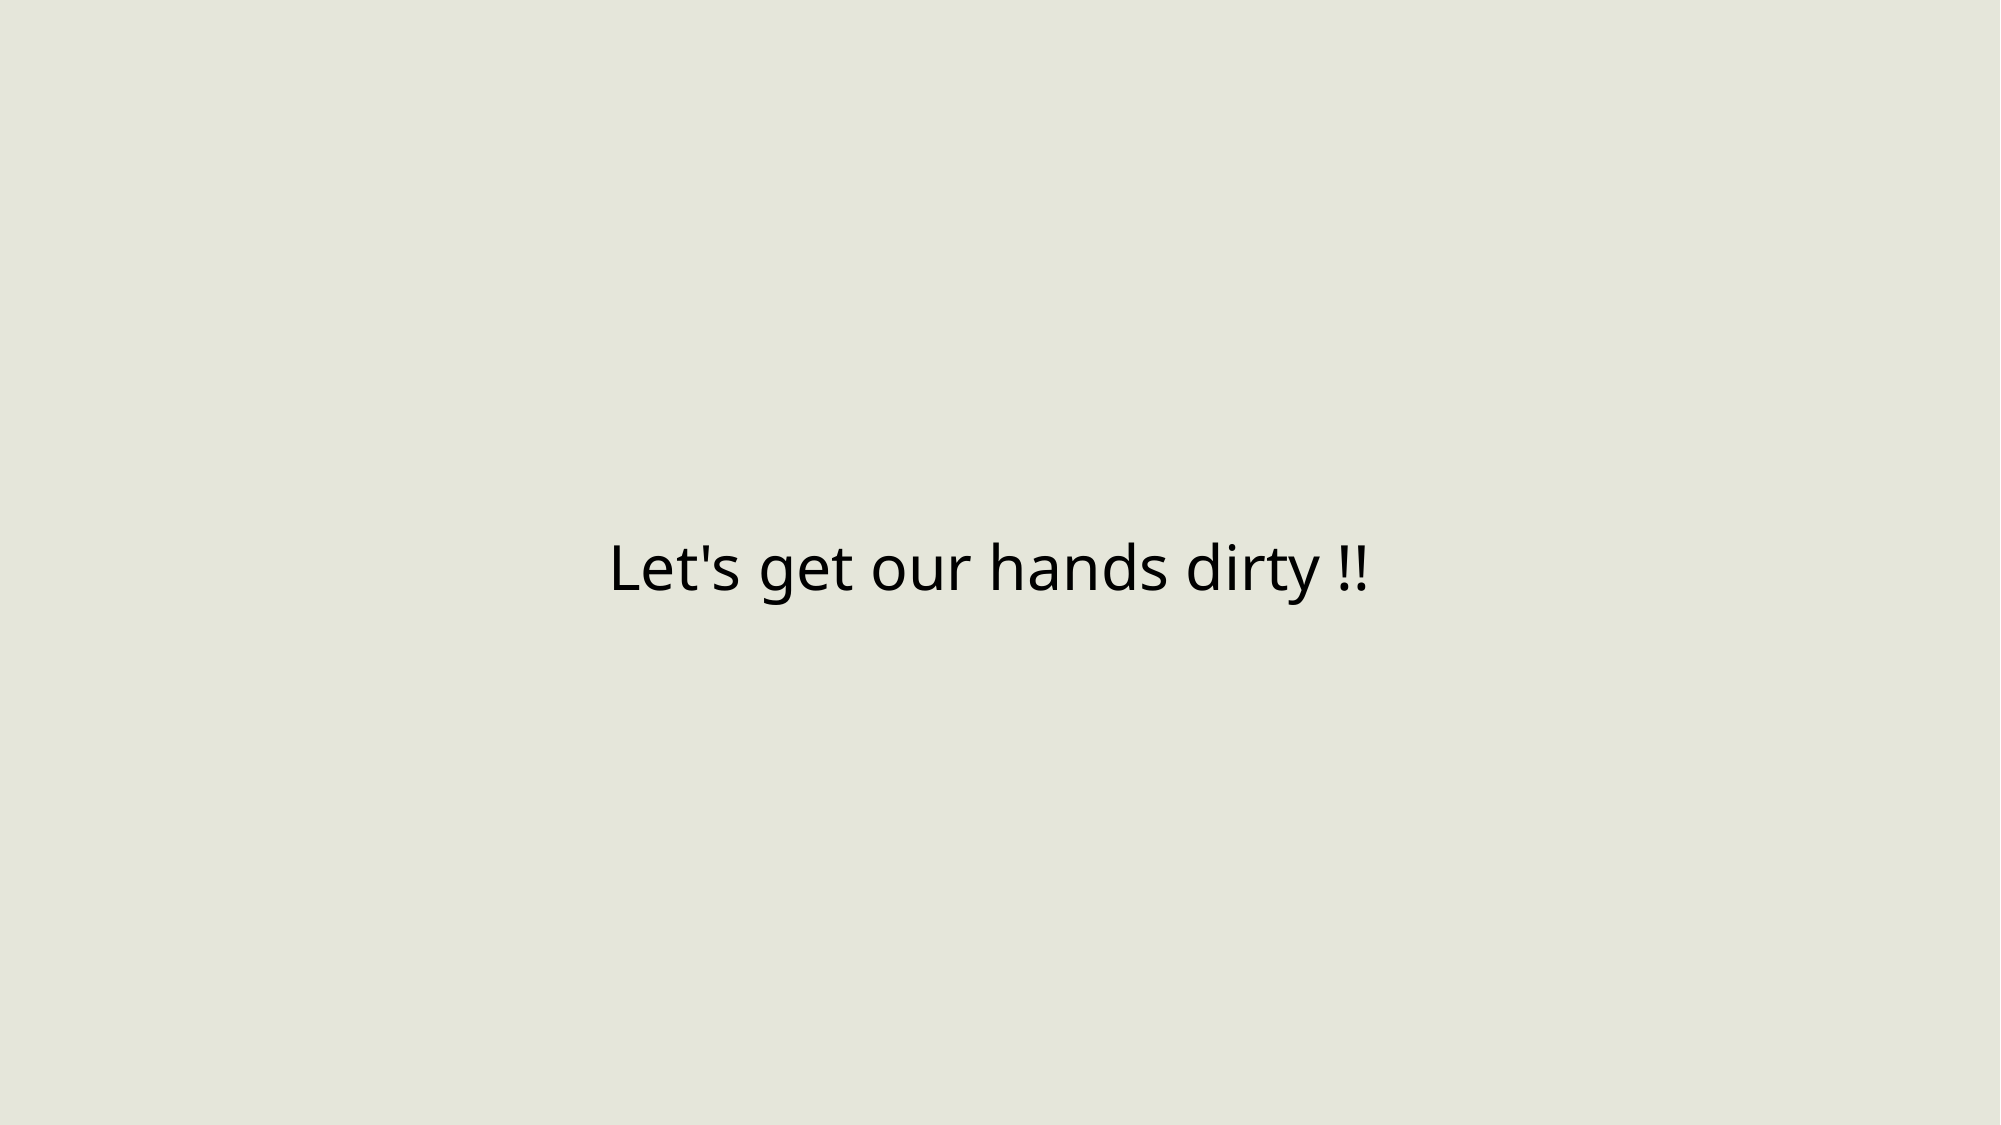

# Let's get our hands dirty !!